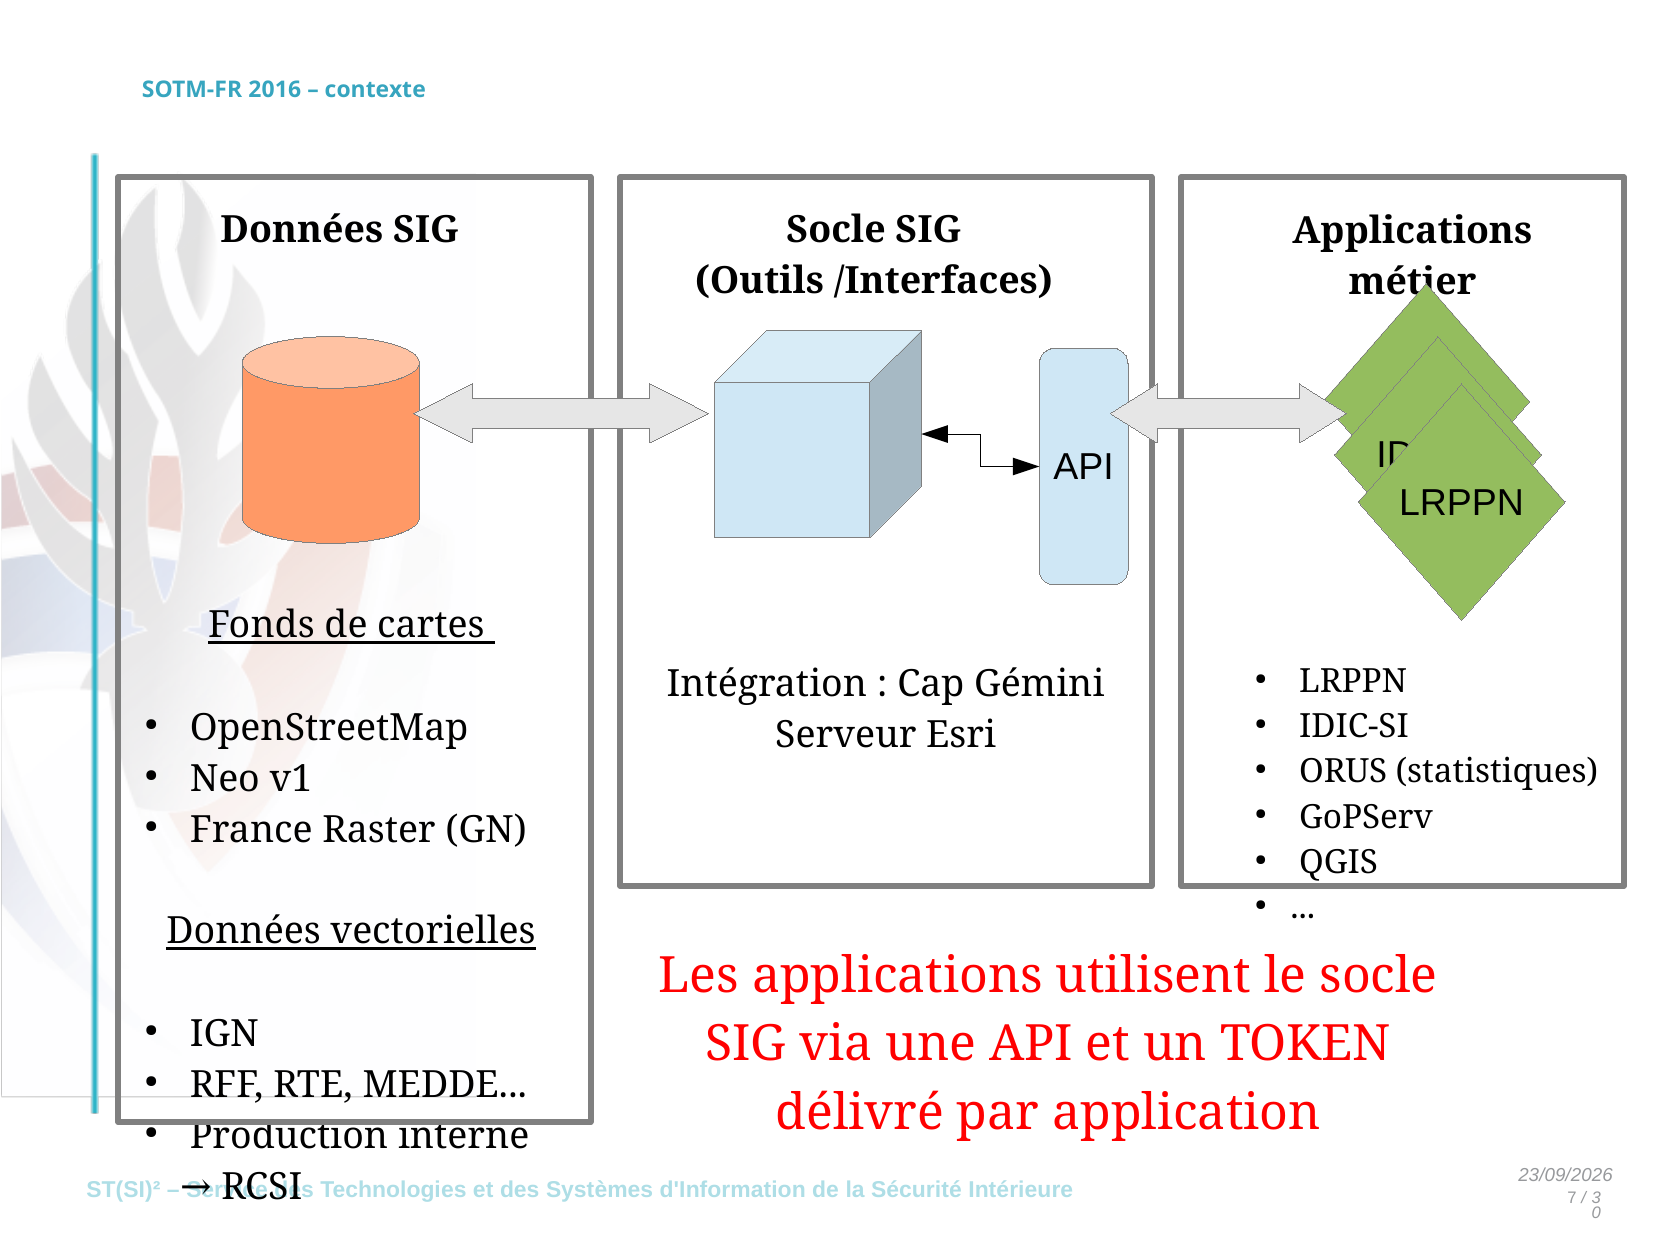

# SOTM-FR 2016 – contexte
Données SIG
Socle SIG
(Outils /Interfaces)
Applications
métier
IDIC-SI
LRPPN
API
Fonds de cartes
 OpenStreetMap
 Neo v1
 France Raster (GN)
Données vectorielles
 IGN
 RFF, RTE, MEDDE...
 Production interne
→ RCSI
Intégration : Cap Gémini
Serveur Esri
 LRPPN
 IDIC-SI
 ORUS (statistiques)
 GoPServ
 QGIS
...
Les applications utilisent le socle SIG via une API et un TOKEN délivré par application